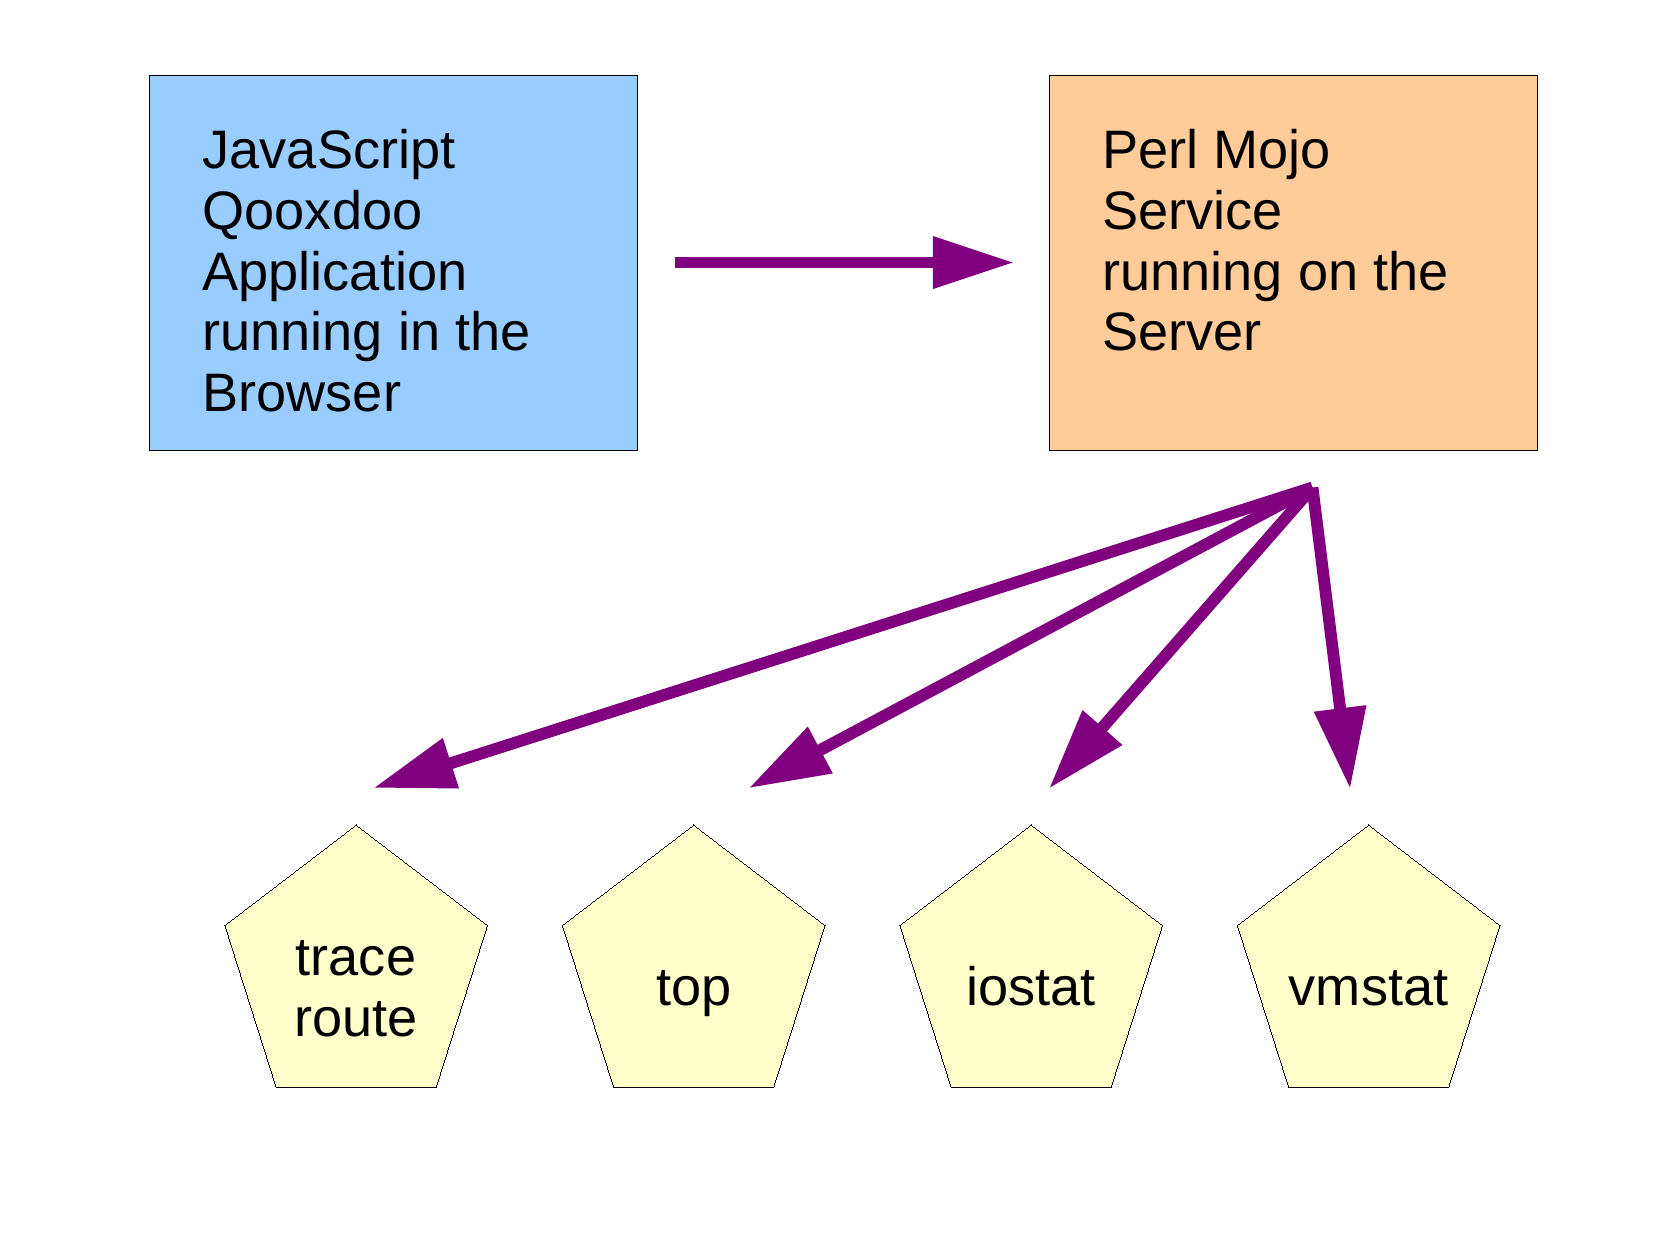

JavaScript Qooxdoo Application running in the Browser
Perl Mojo Service
running on the Server
trace
route
top
iostat
vmstat